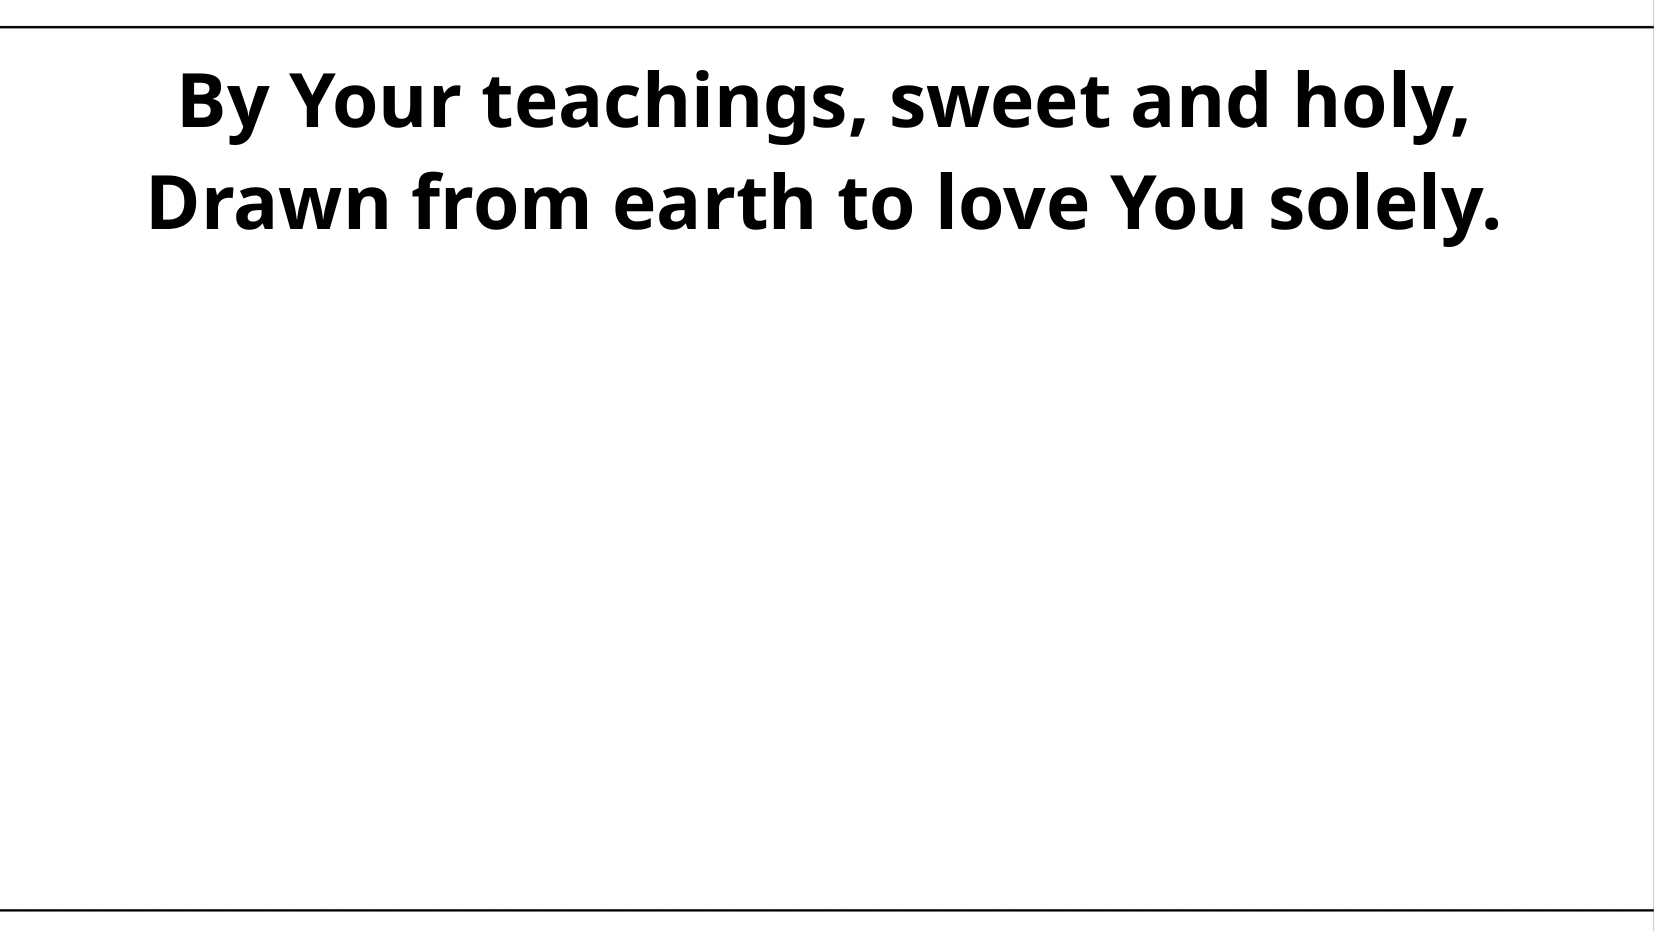

By Your teachings, sweet and holy,
Drawn from earth to love You solely.